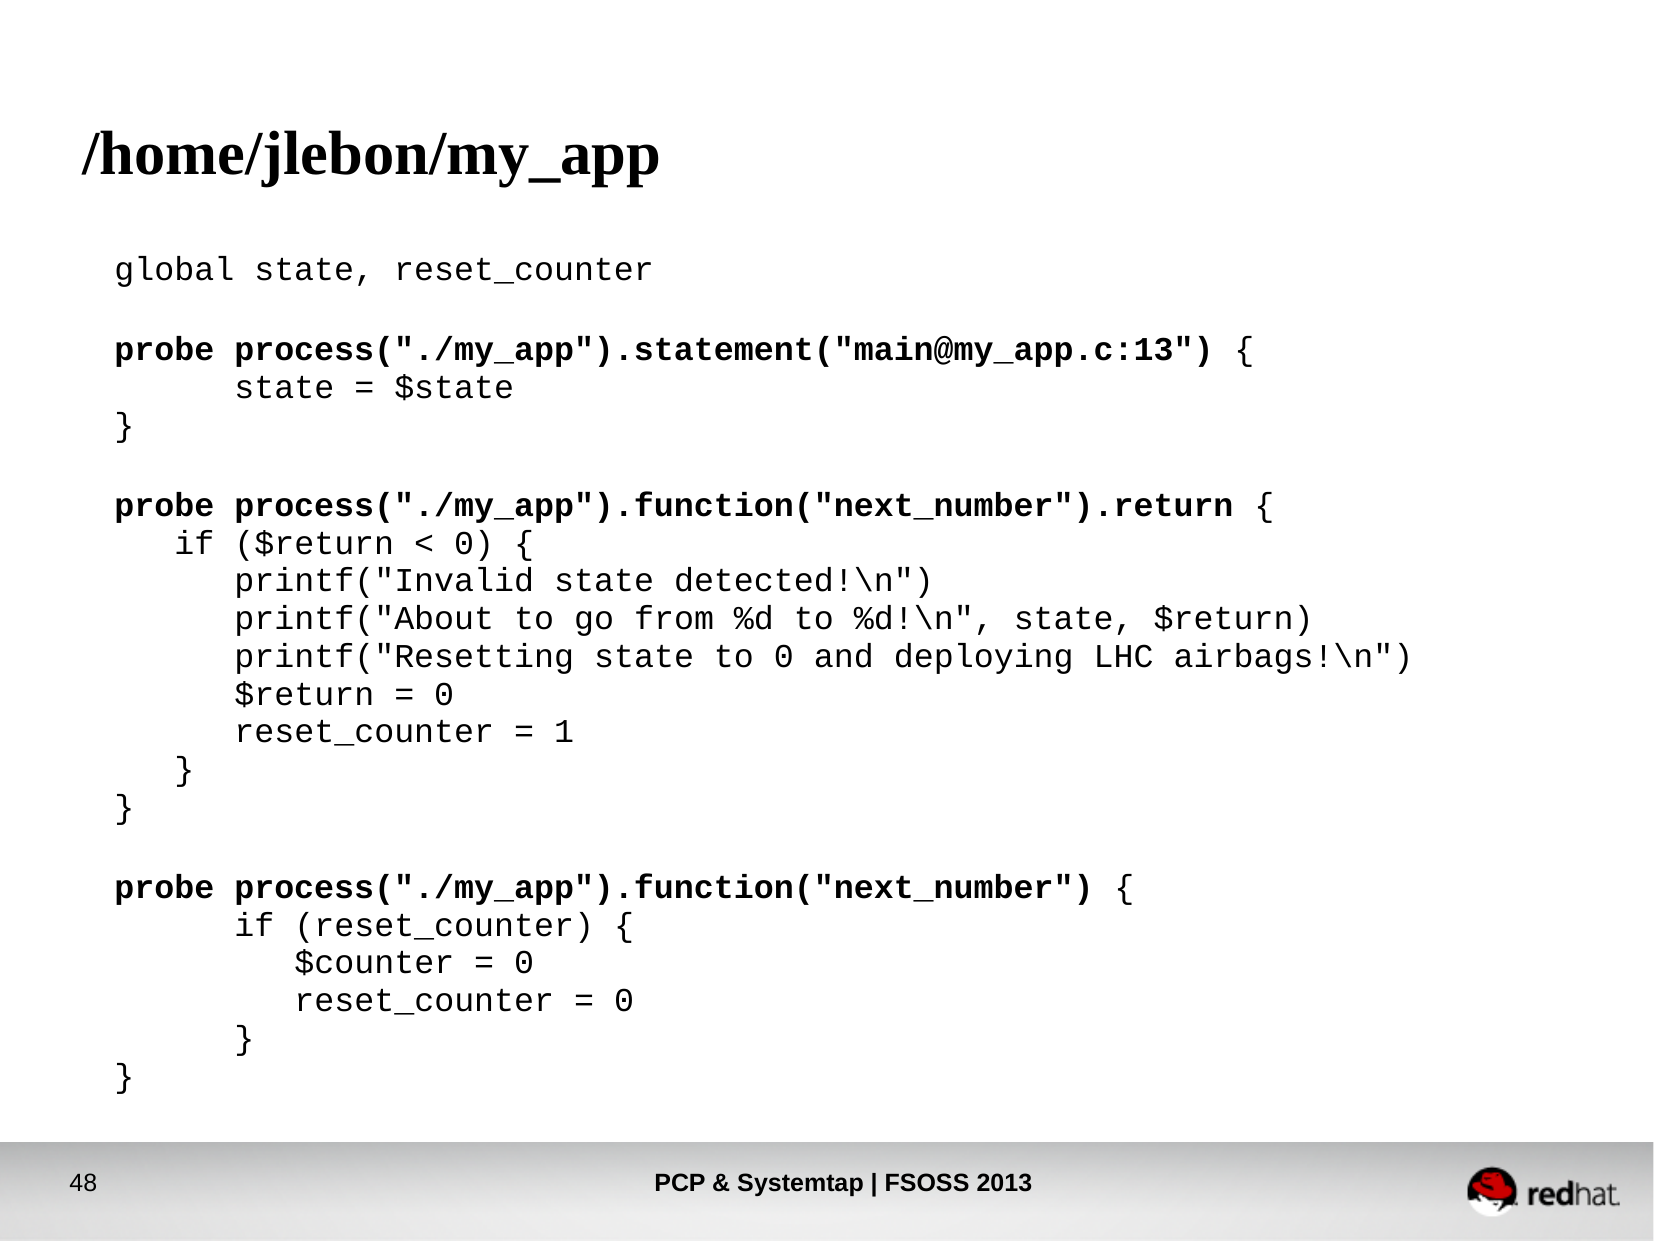

# /home/jlebon/my_app
global state, reset_counter
probe process("./my_app").statement("main@my_app.c:13") {
 state = $state
}
probe process("./my_app").function("next_number").return {
 if ($return < 0) {
 printf("Invalid state detected!\n")
 printf("About to go from %d to %d!\n", state, $return)
 printf("Resetting state to 0 and deploying LHC airbags!\n")
 $return = 0
 reset_counter = 1
 }
}
probe process("./my_app").function("next_number") {
 if (reset_counter) {
 $counter = 0
 reset_counter = 0
 }
}